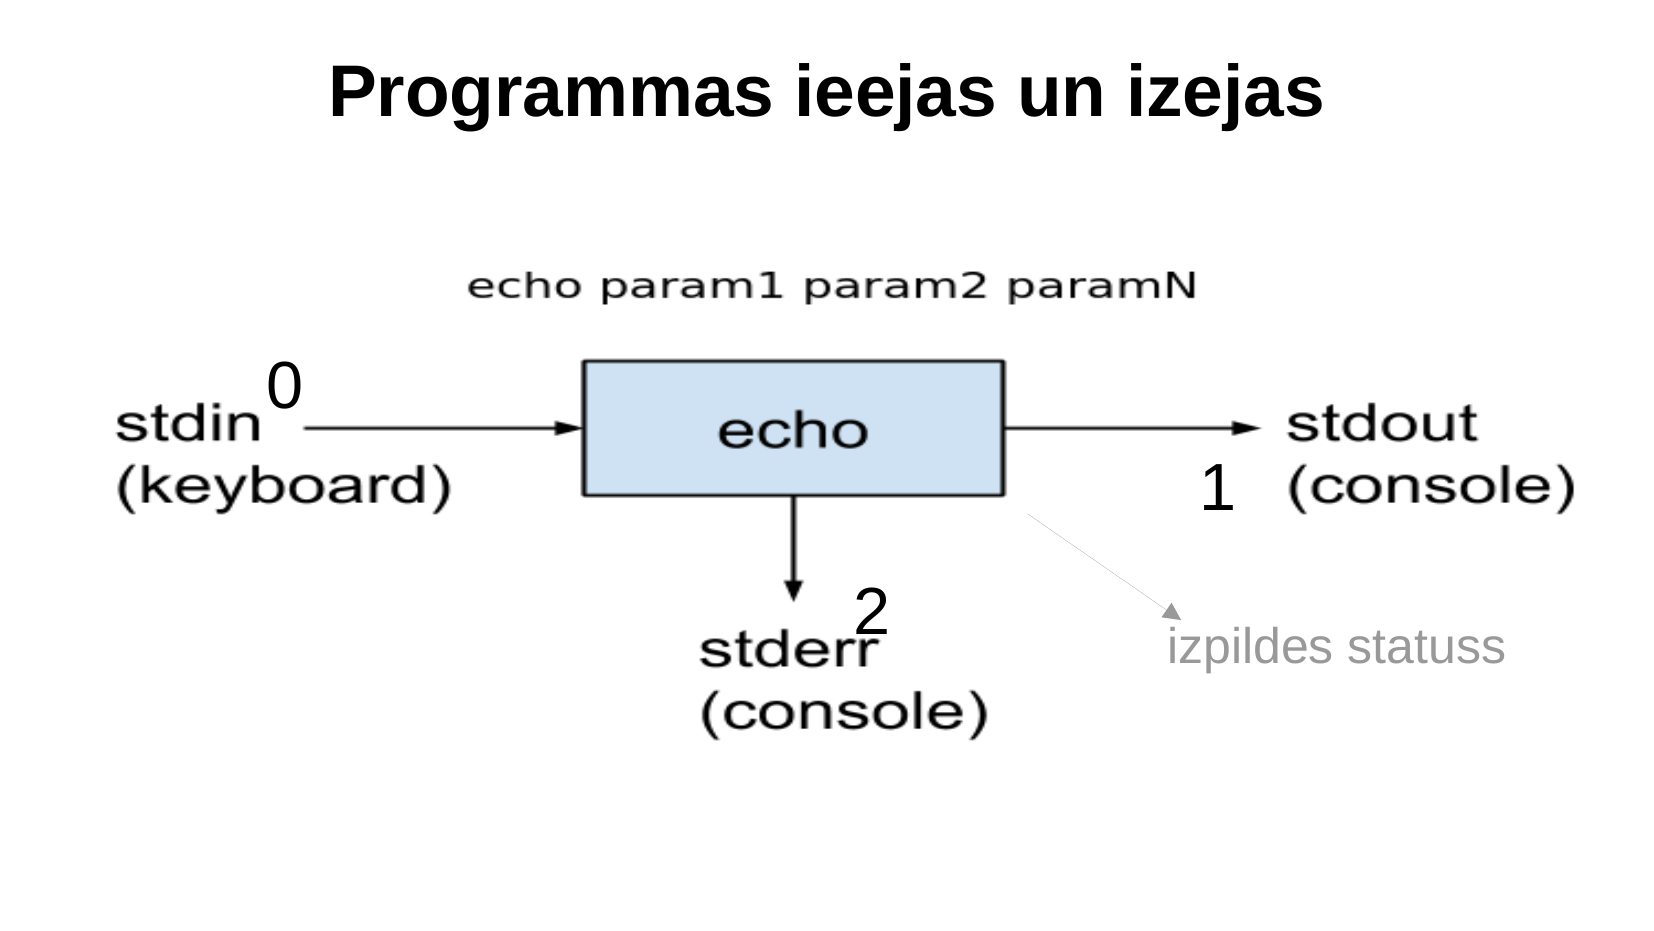

# Programmas ieejas un izejas
0
1
2
izpildes statuss